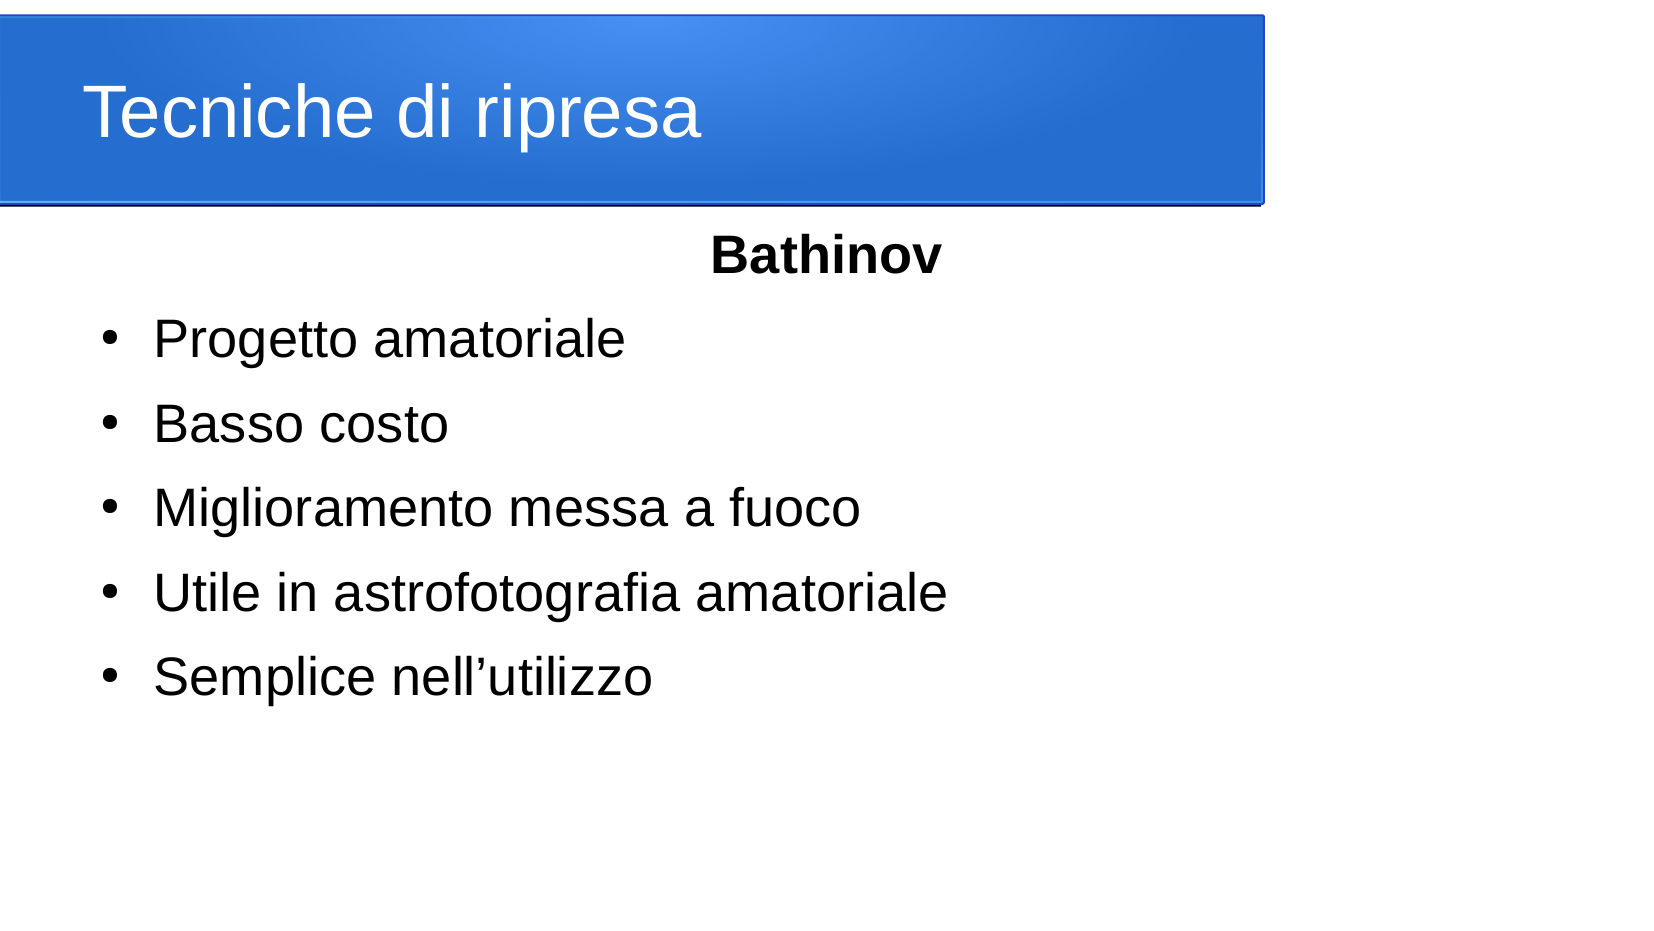

# Tecniche di ripresa
Bathinov
Progetto amatoriale
Basso costo
Miglioramento messa a fuoco
Utile in astrofotografia amatoriale
Semplice nell’utilizzo